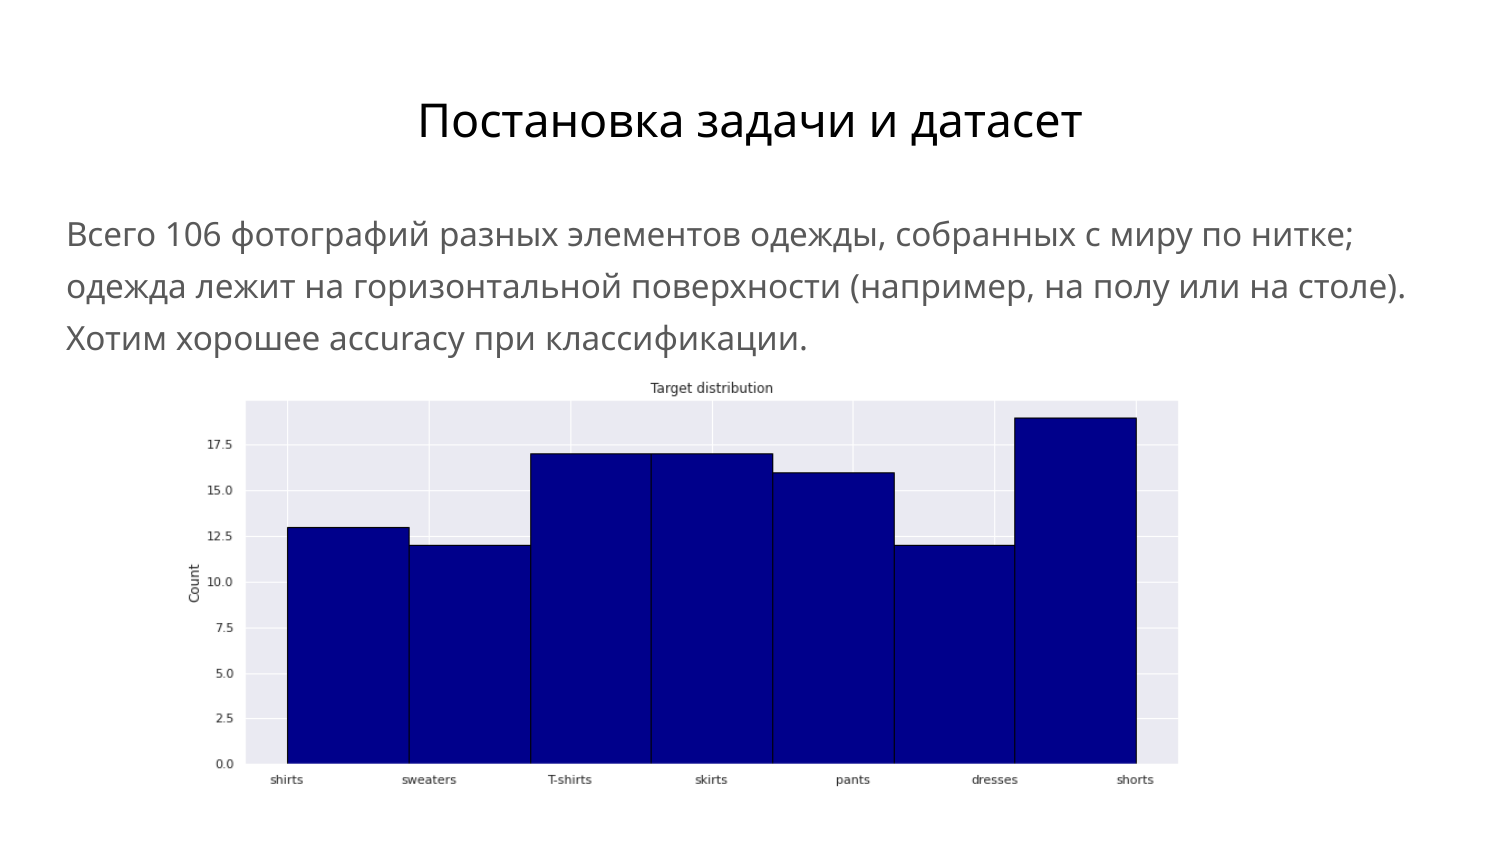

# Постановка задачи и датасет
Всего 106 фотографий разных элементов одежды, собранных с миру по нитке; одежда лежит на горизонтальной поверхности (например, на полу или на столе). Хотим хорошее accuracy при классификации.